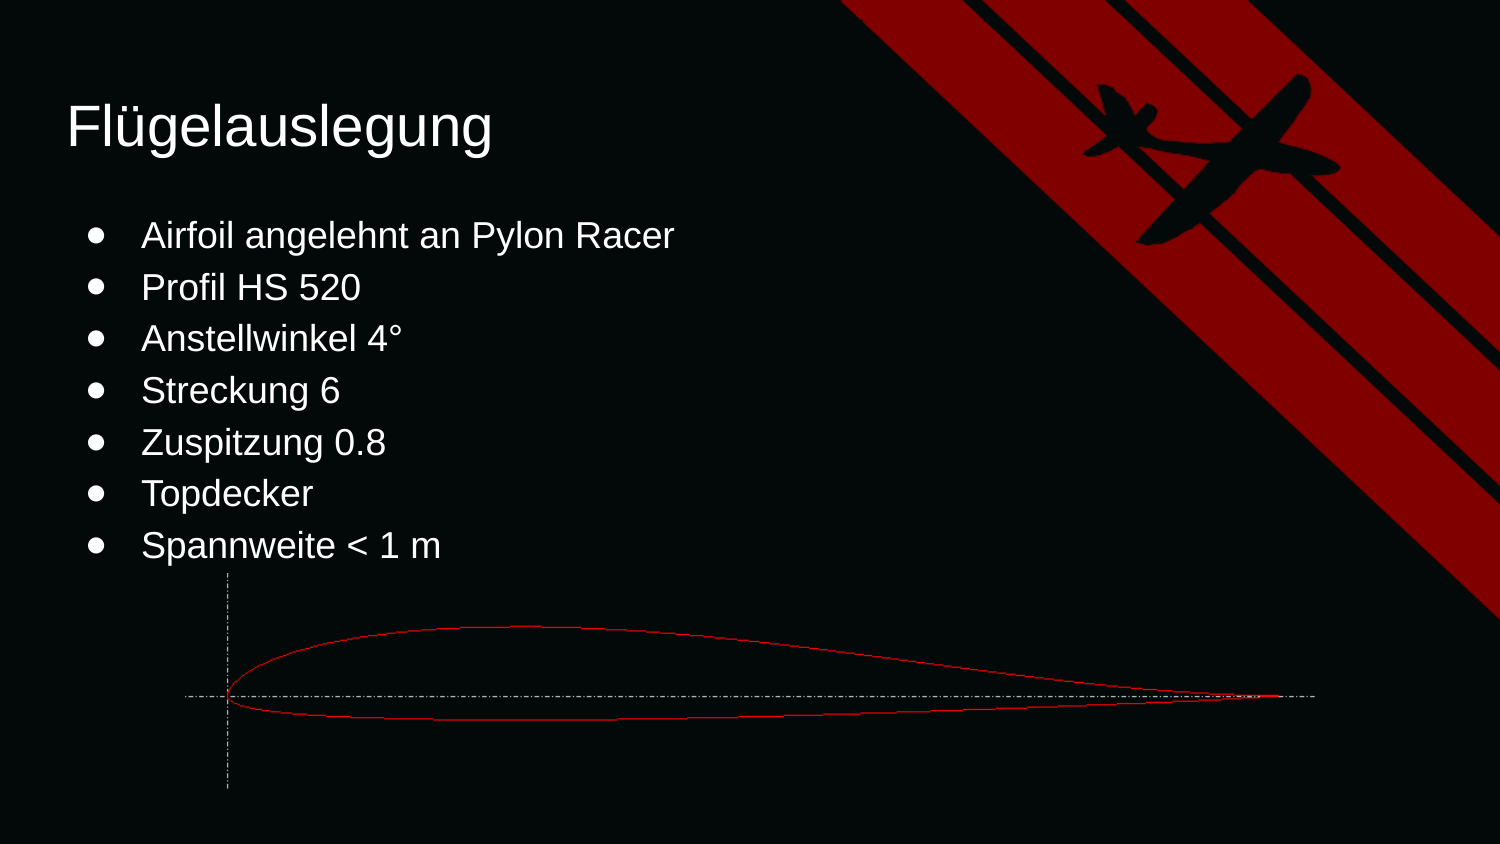

# Flügelauslegung
Airfoil angelehnt an Pylon Racer
Profil HS 520
Anstellwinkel 4°
Streckung 6
Zuspitzung 0.8
Topdecker
Spannweite < 1 m